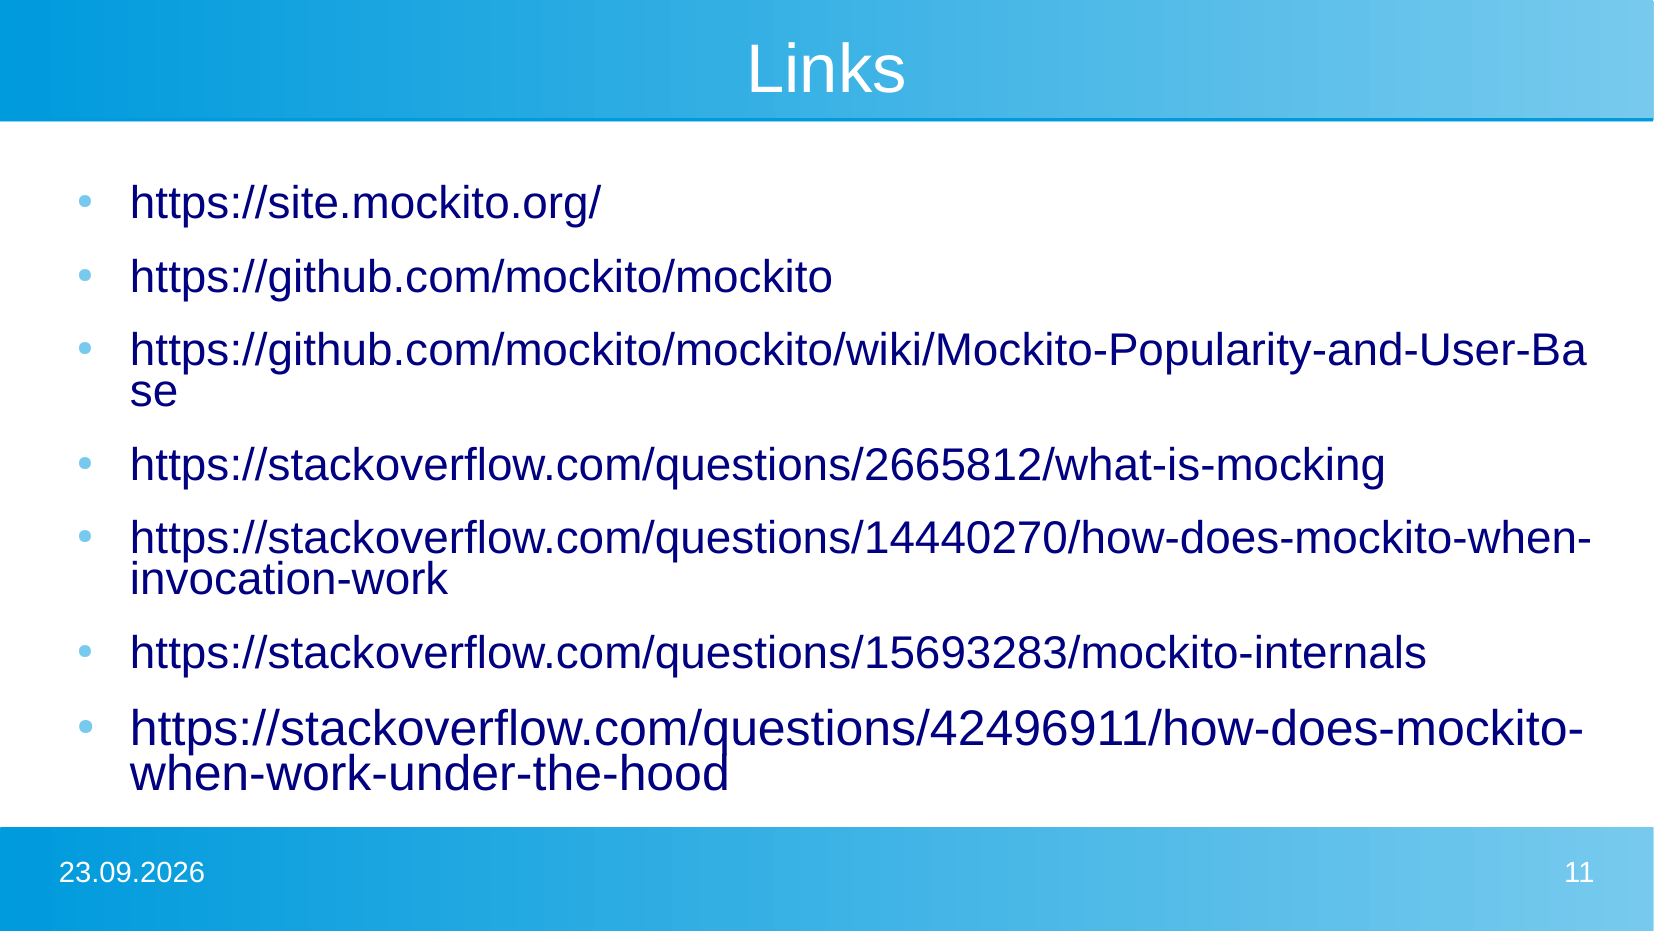

# Links
https://site.mockito.org/
https://github.com/mockito/mockito
https://github.com/mockito/mockito/wiki/Mockito-Popularity-and-User-Base
https://stackoverflow.com/questions/2665812/what-is-mocking
https://stackoverflow.com/questions/14440270/how-does-mockito-when-invocation-work
https://stackoverflow.com/questions/15693283/mockito-internals
https://stackoverflow.com/questions/42496911/how-does-mockito-when-work-under-the-hood
11